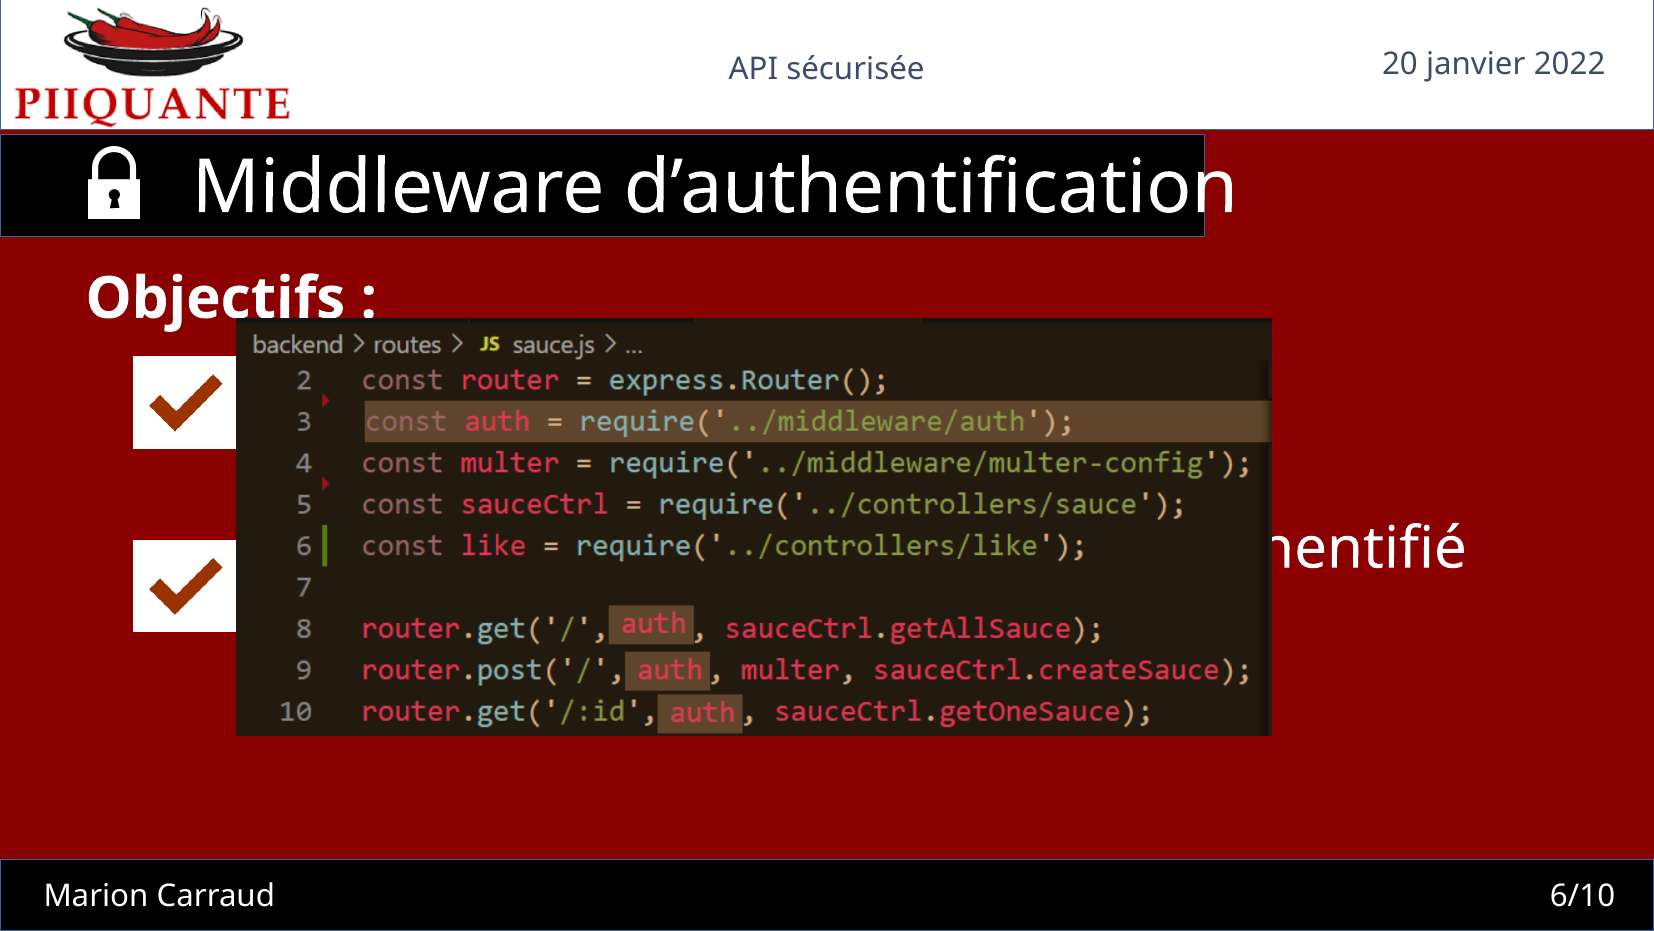

API sécurisée
# 20 janvier 2022
Middleware d’authentification
Objectifs :
Protéger les routes sélectionnées
Vérifier que l’utilisateur est bien authentifié
avant l’envoi de requêtes
Marion Carraud
6/10